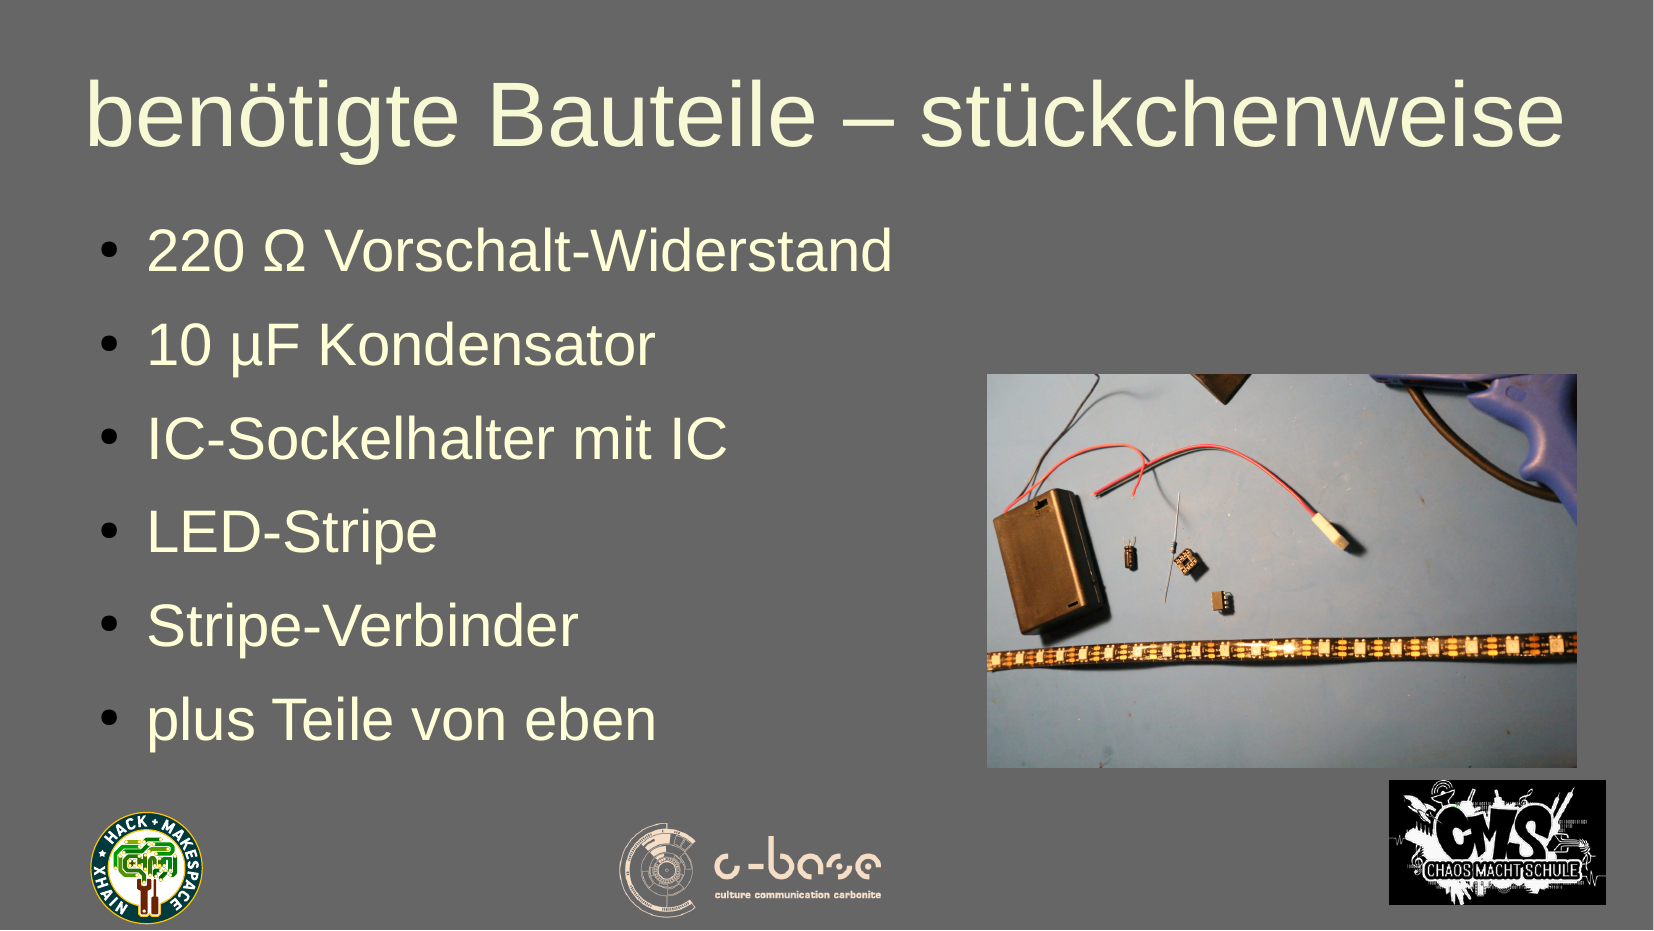

# benötigte Bauteile – stückchenweise
220 Ω Vorschalt-Widerstand
10 µF Kondensator
IC-Sockelhalter mit IC
LED-Stripe
Stripe-Verbinder
plus Teile von eben